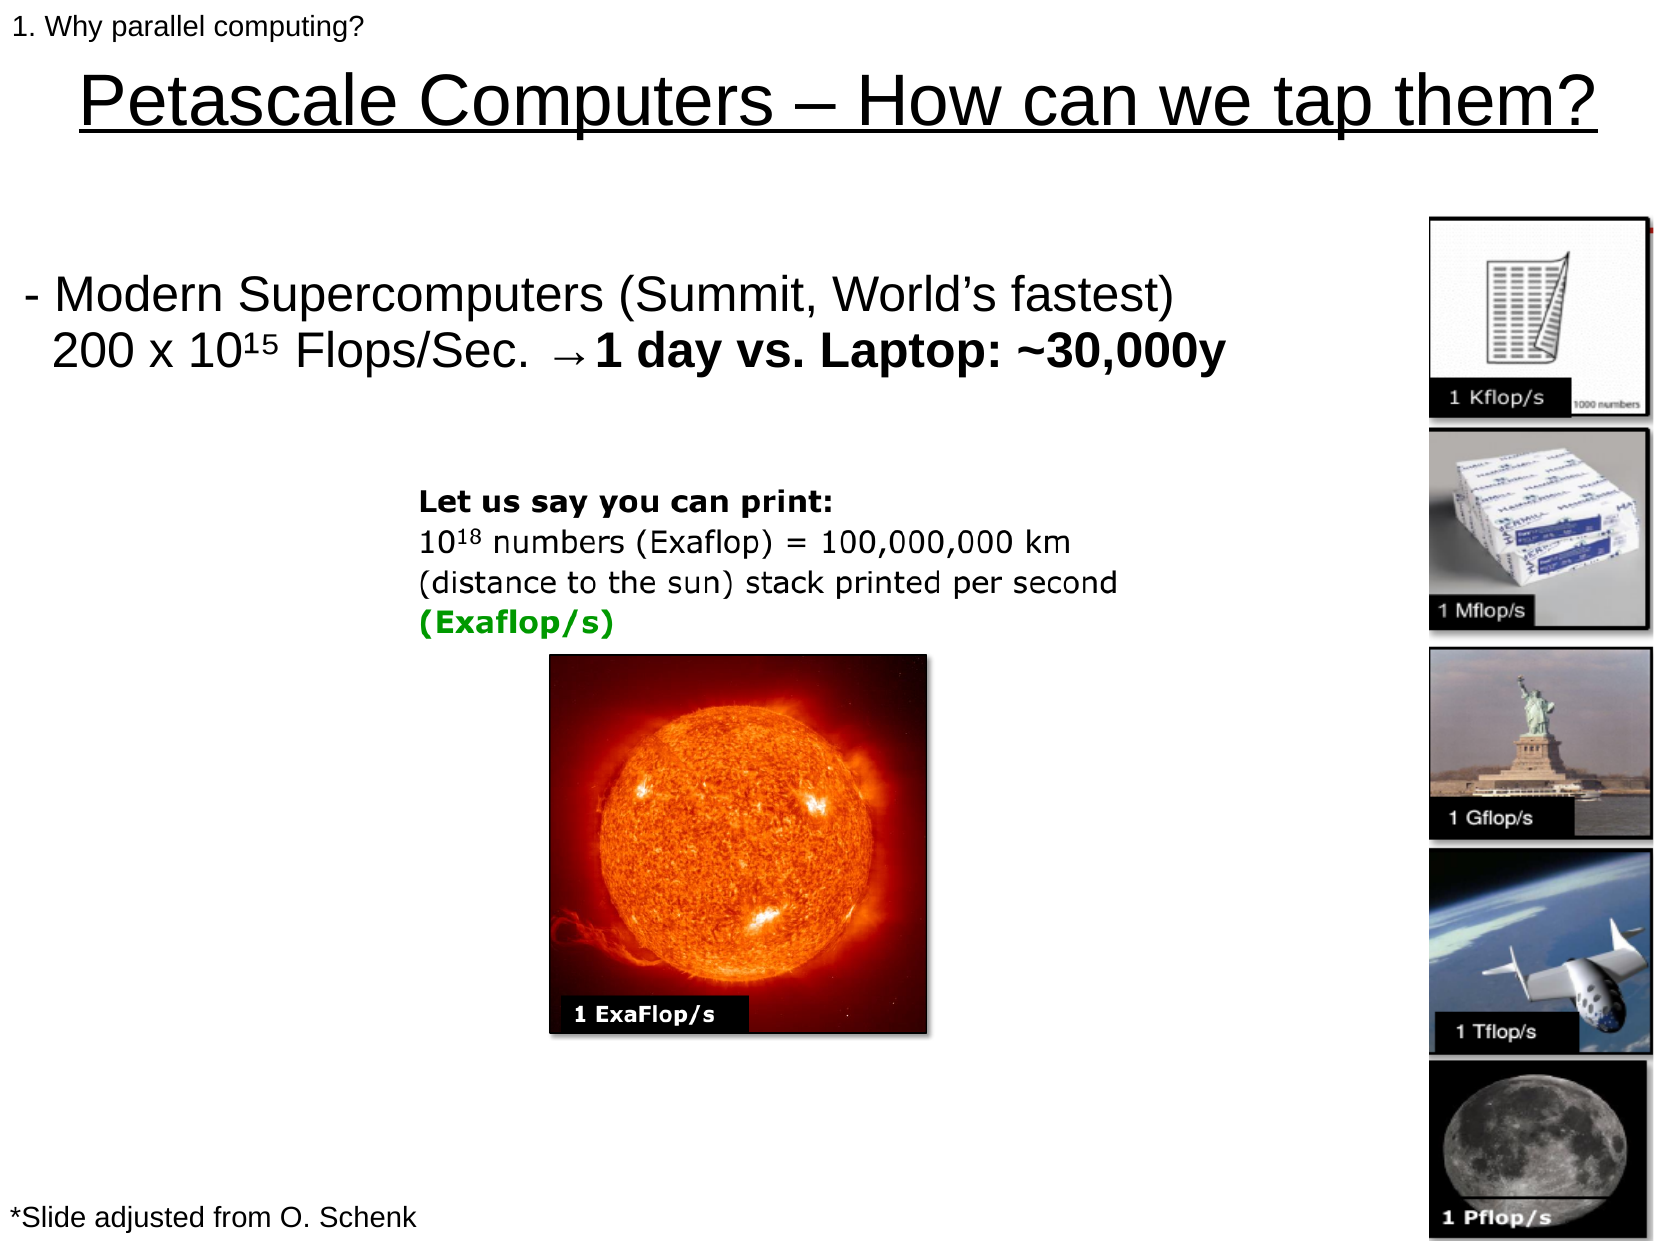

# Petascale Computers – How can we tap them?
1. Why parallel computing?
- Modern Supercomputers (Summit, World’s fastest)
 200 x 10¹⁵ Flops/Sec. →1 day vs. Laptop: ~30,000y
*Slide adjusted from O. Schenk